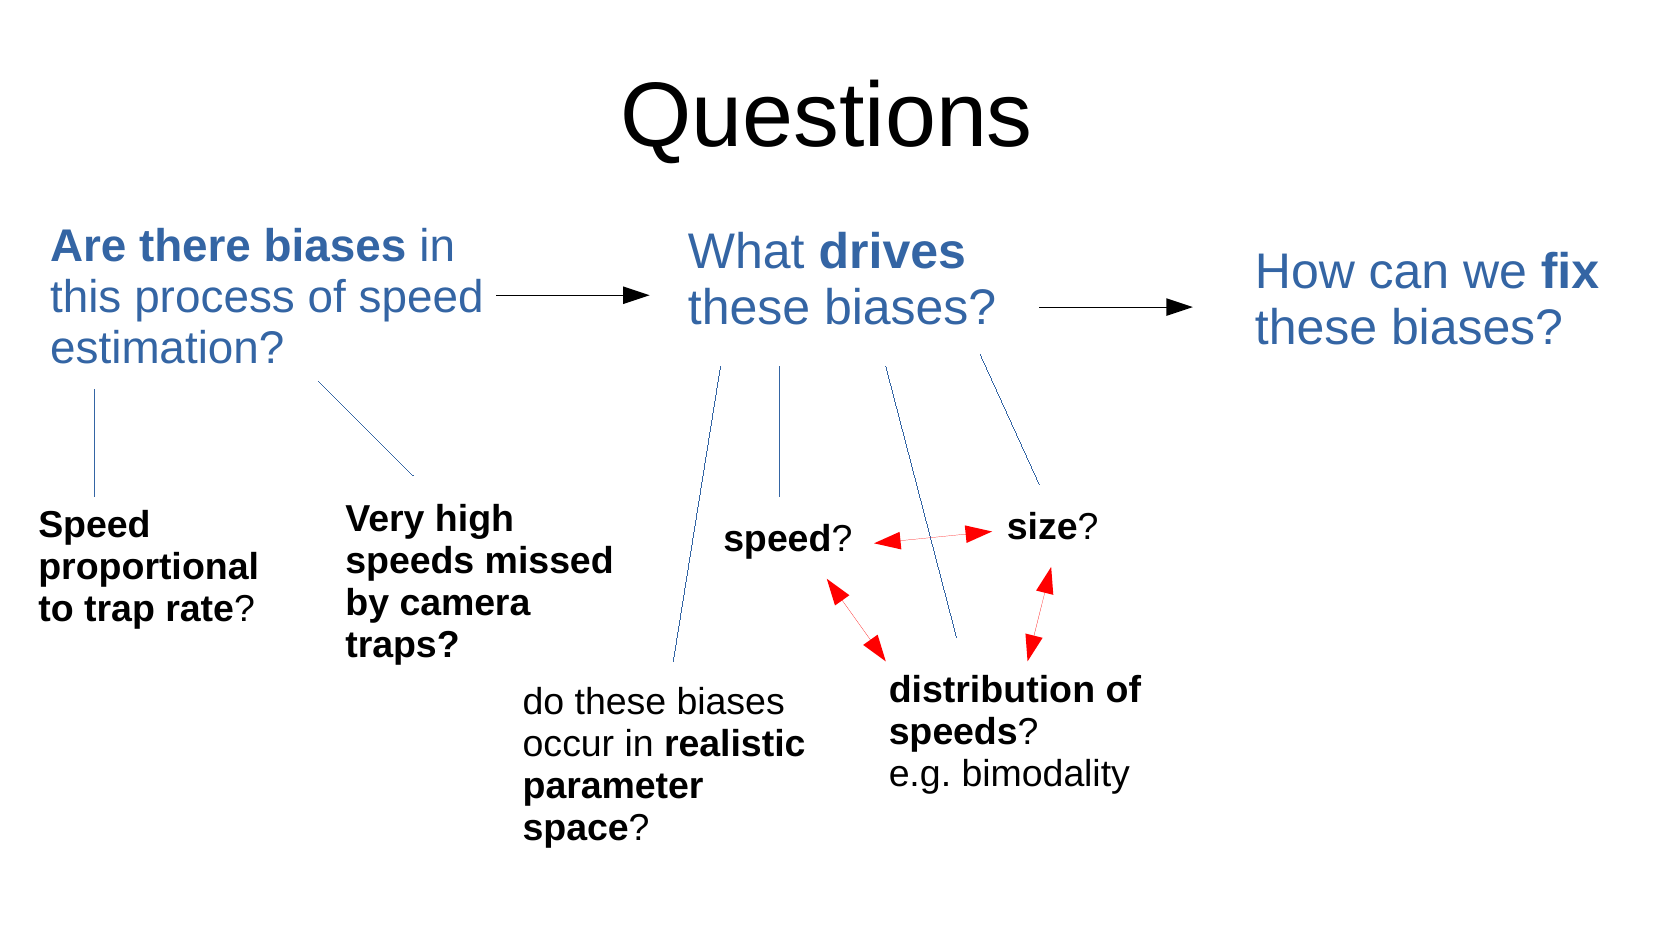

# Questions
Are there biases in this process of speed estimation?
What drives these biases?
How can we fix these biases?
Very high speeds missed by camera traps?
Speed proportional to trap rate?
size?
speed?
distribution of speeds?
e.g. bimodality
do these biases occur in realistic parameter space?